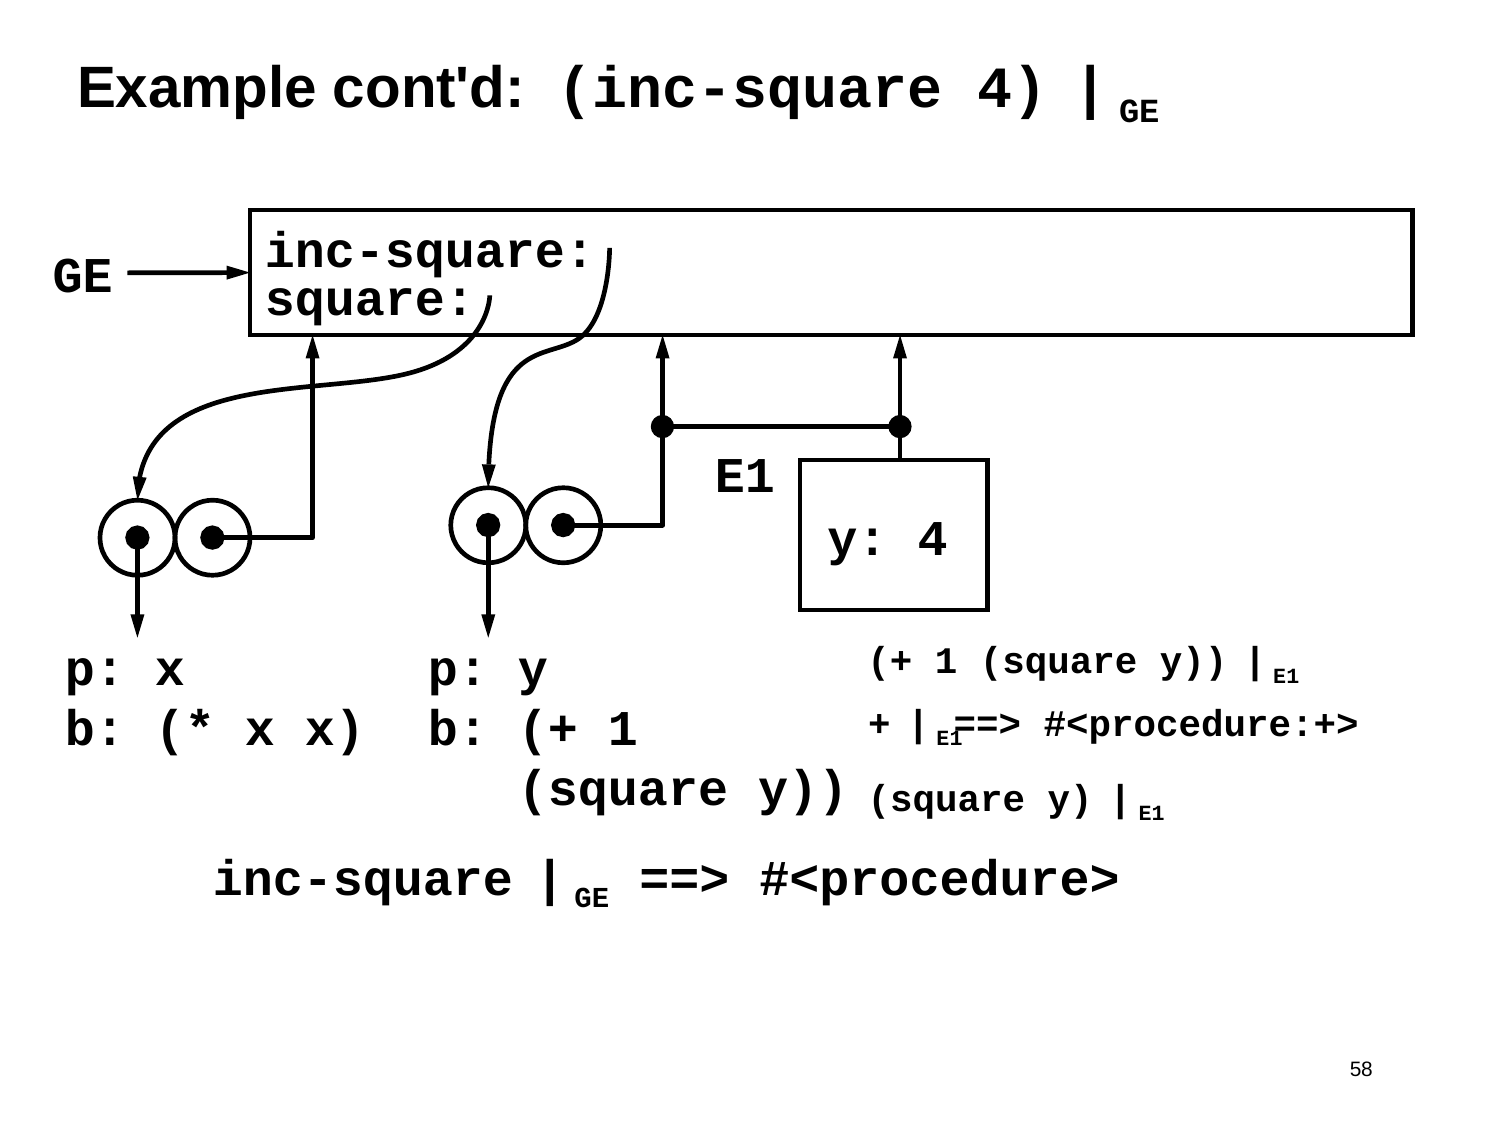

# Example cont'd: (inc-square 4) | GE
inc-square:
GE
square:
E1
y: 4
p: x
b: (* x x)
p: y
b: (+ 1
 (square y))
(+ 1 (square y)) | E1
==> #<procedure:+>
+ | E1
(square y) | E1
inc-square | GE ==> #<procedure>
58